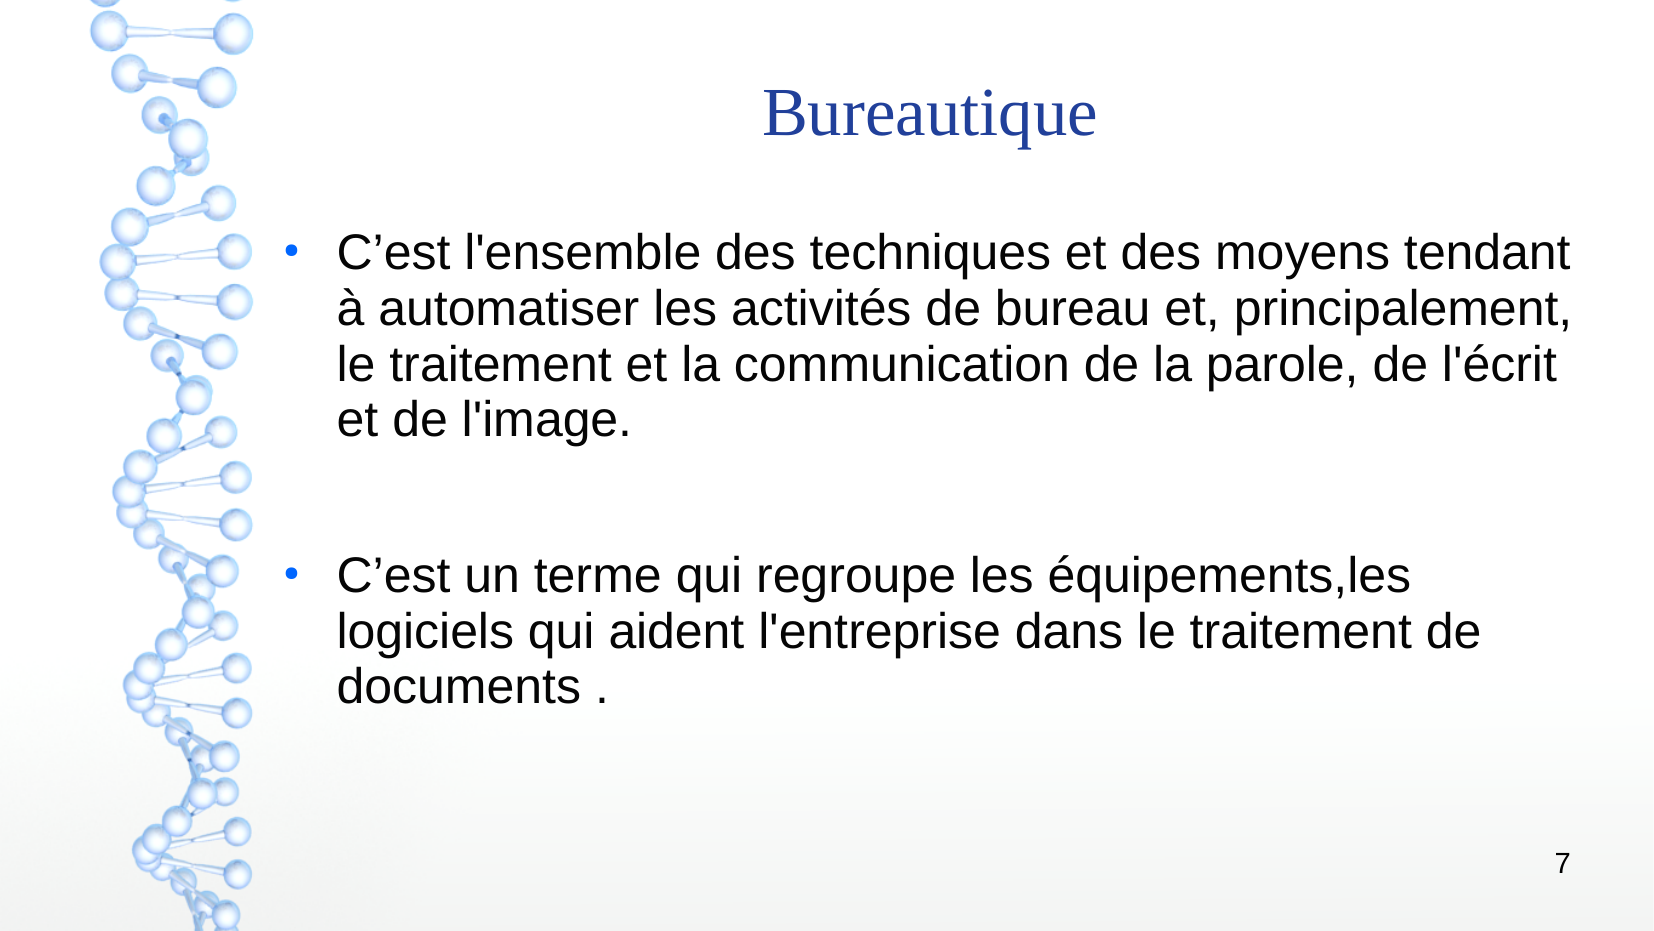

# Bureautique
C’est l'ensemble des techniques et des moyens tendant à automatiser les activités de bureau et, principalement, le traitement et la communication de la parole, de l'écrit et de l'image.
C’est un terme qui regroupe les équipements,les logiciels qui aident l'entreprise dans le traitement de documents .
7